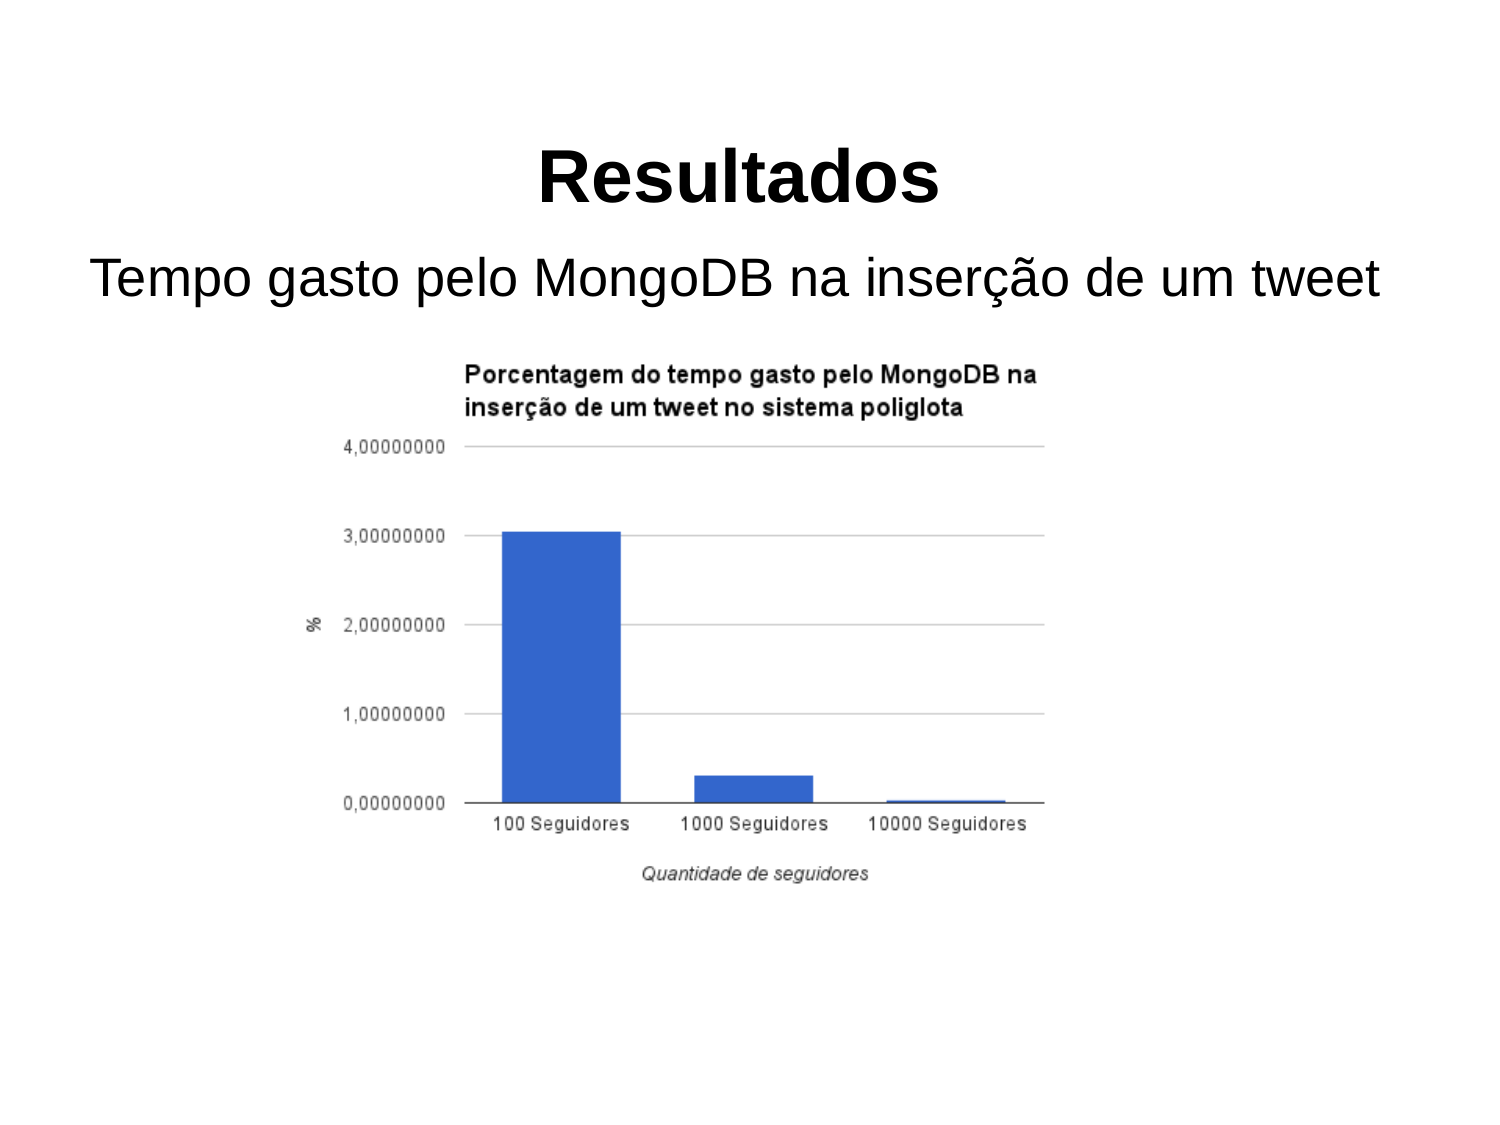

Resultados
Tempo gasto pelo MongoDB na inserção de um tweet